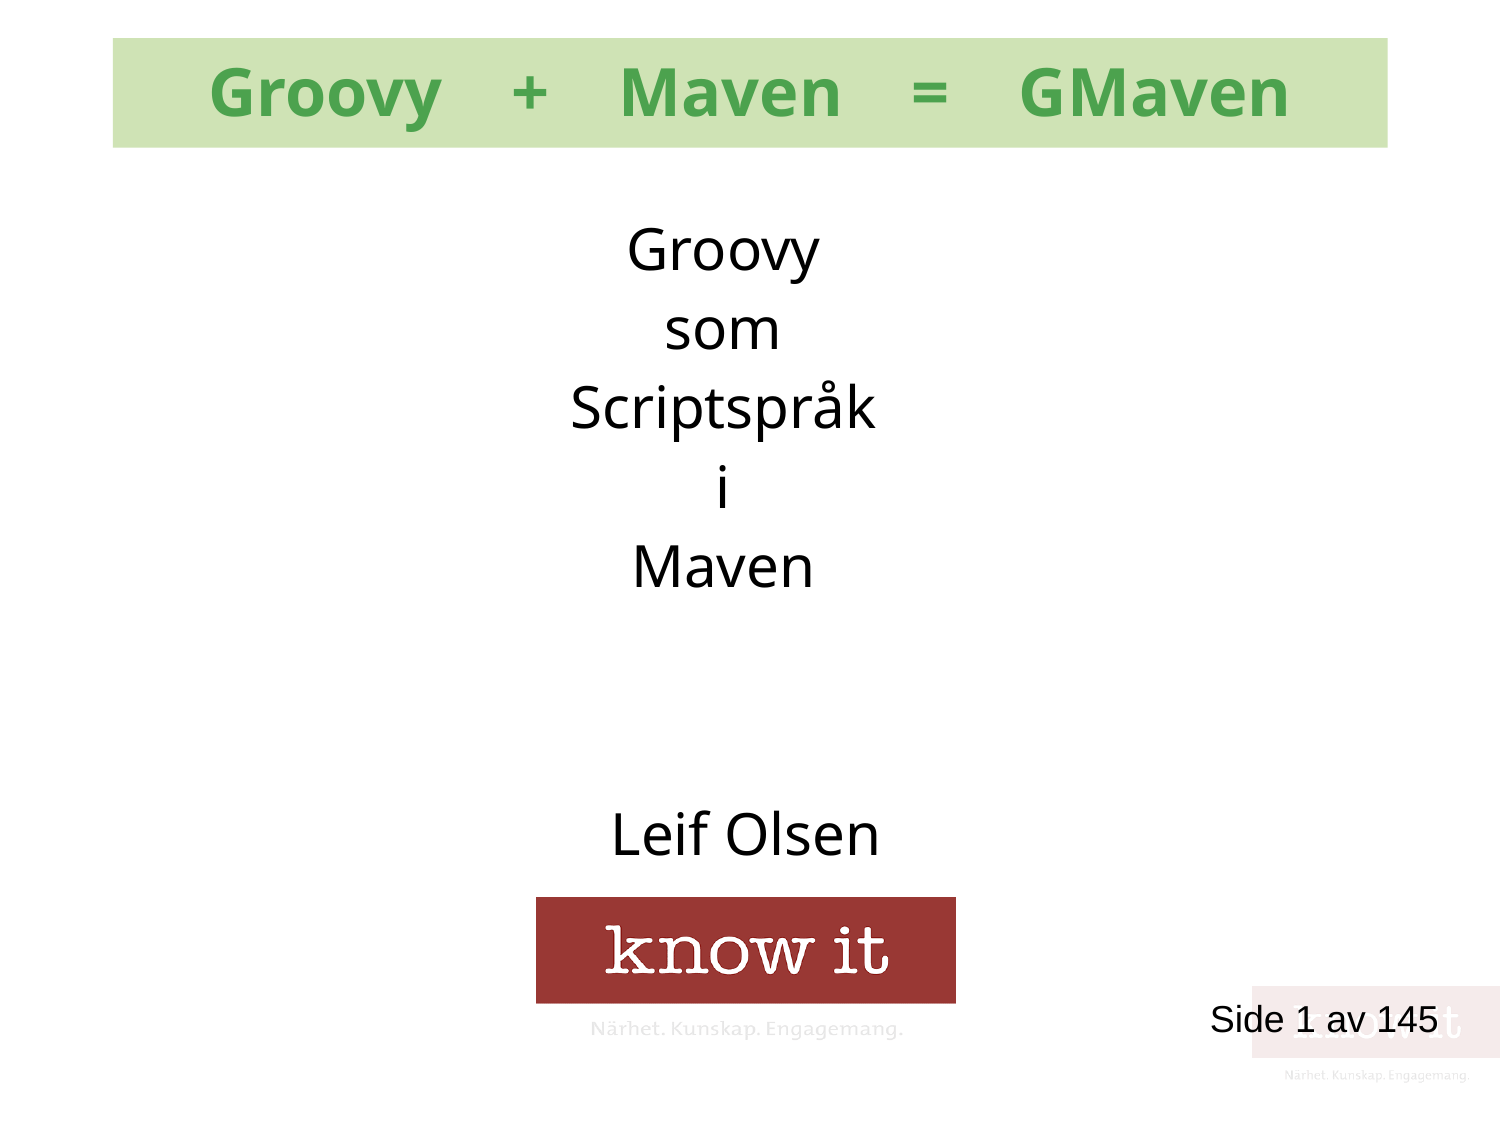

Groovy + Maven = GMaven
Groovy
som
Scriptspråk
i
Maven
Leif Olsen
Side 1 av 145